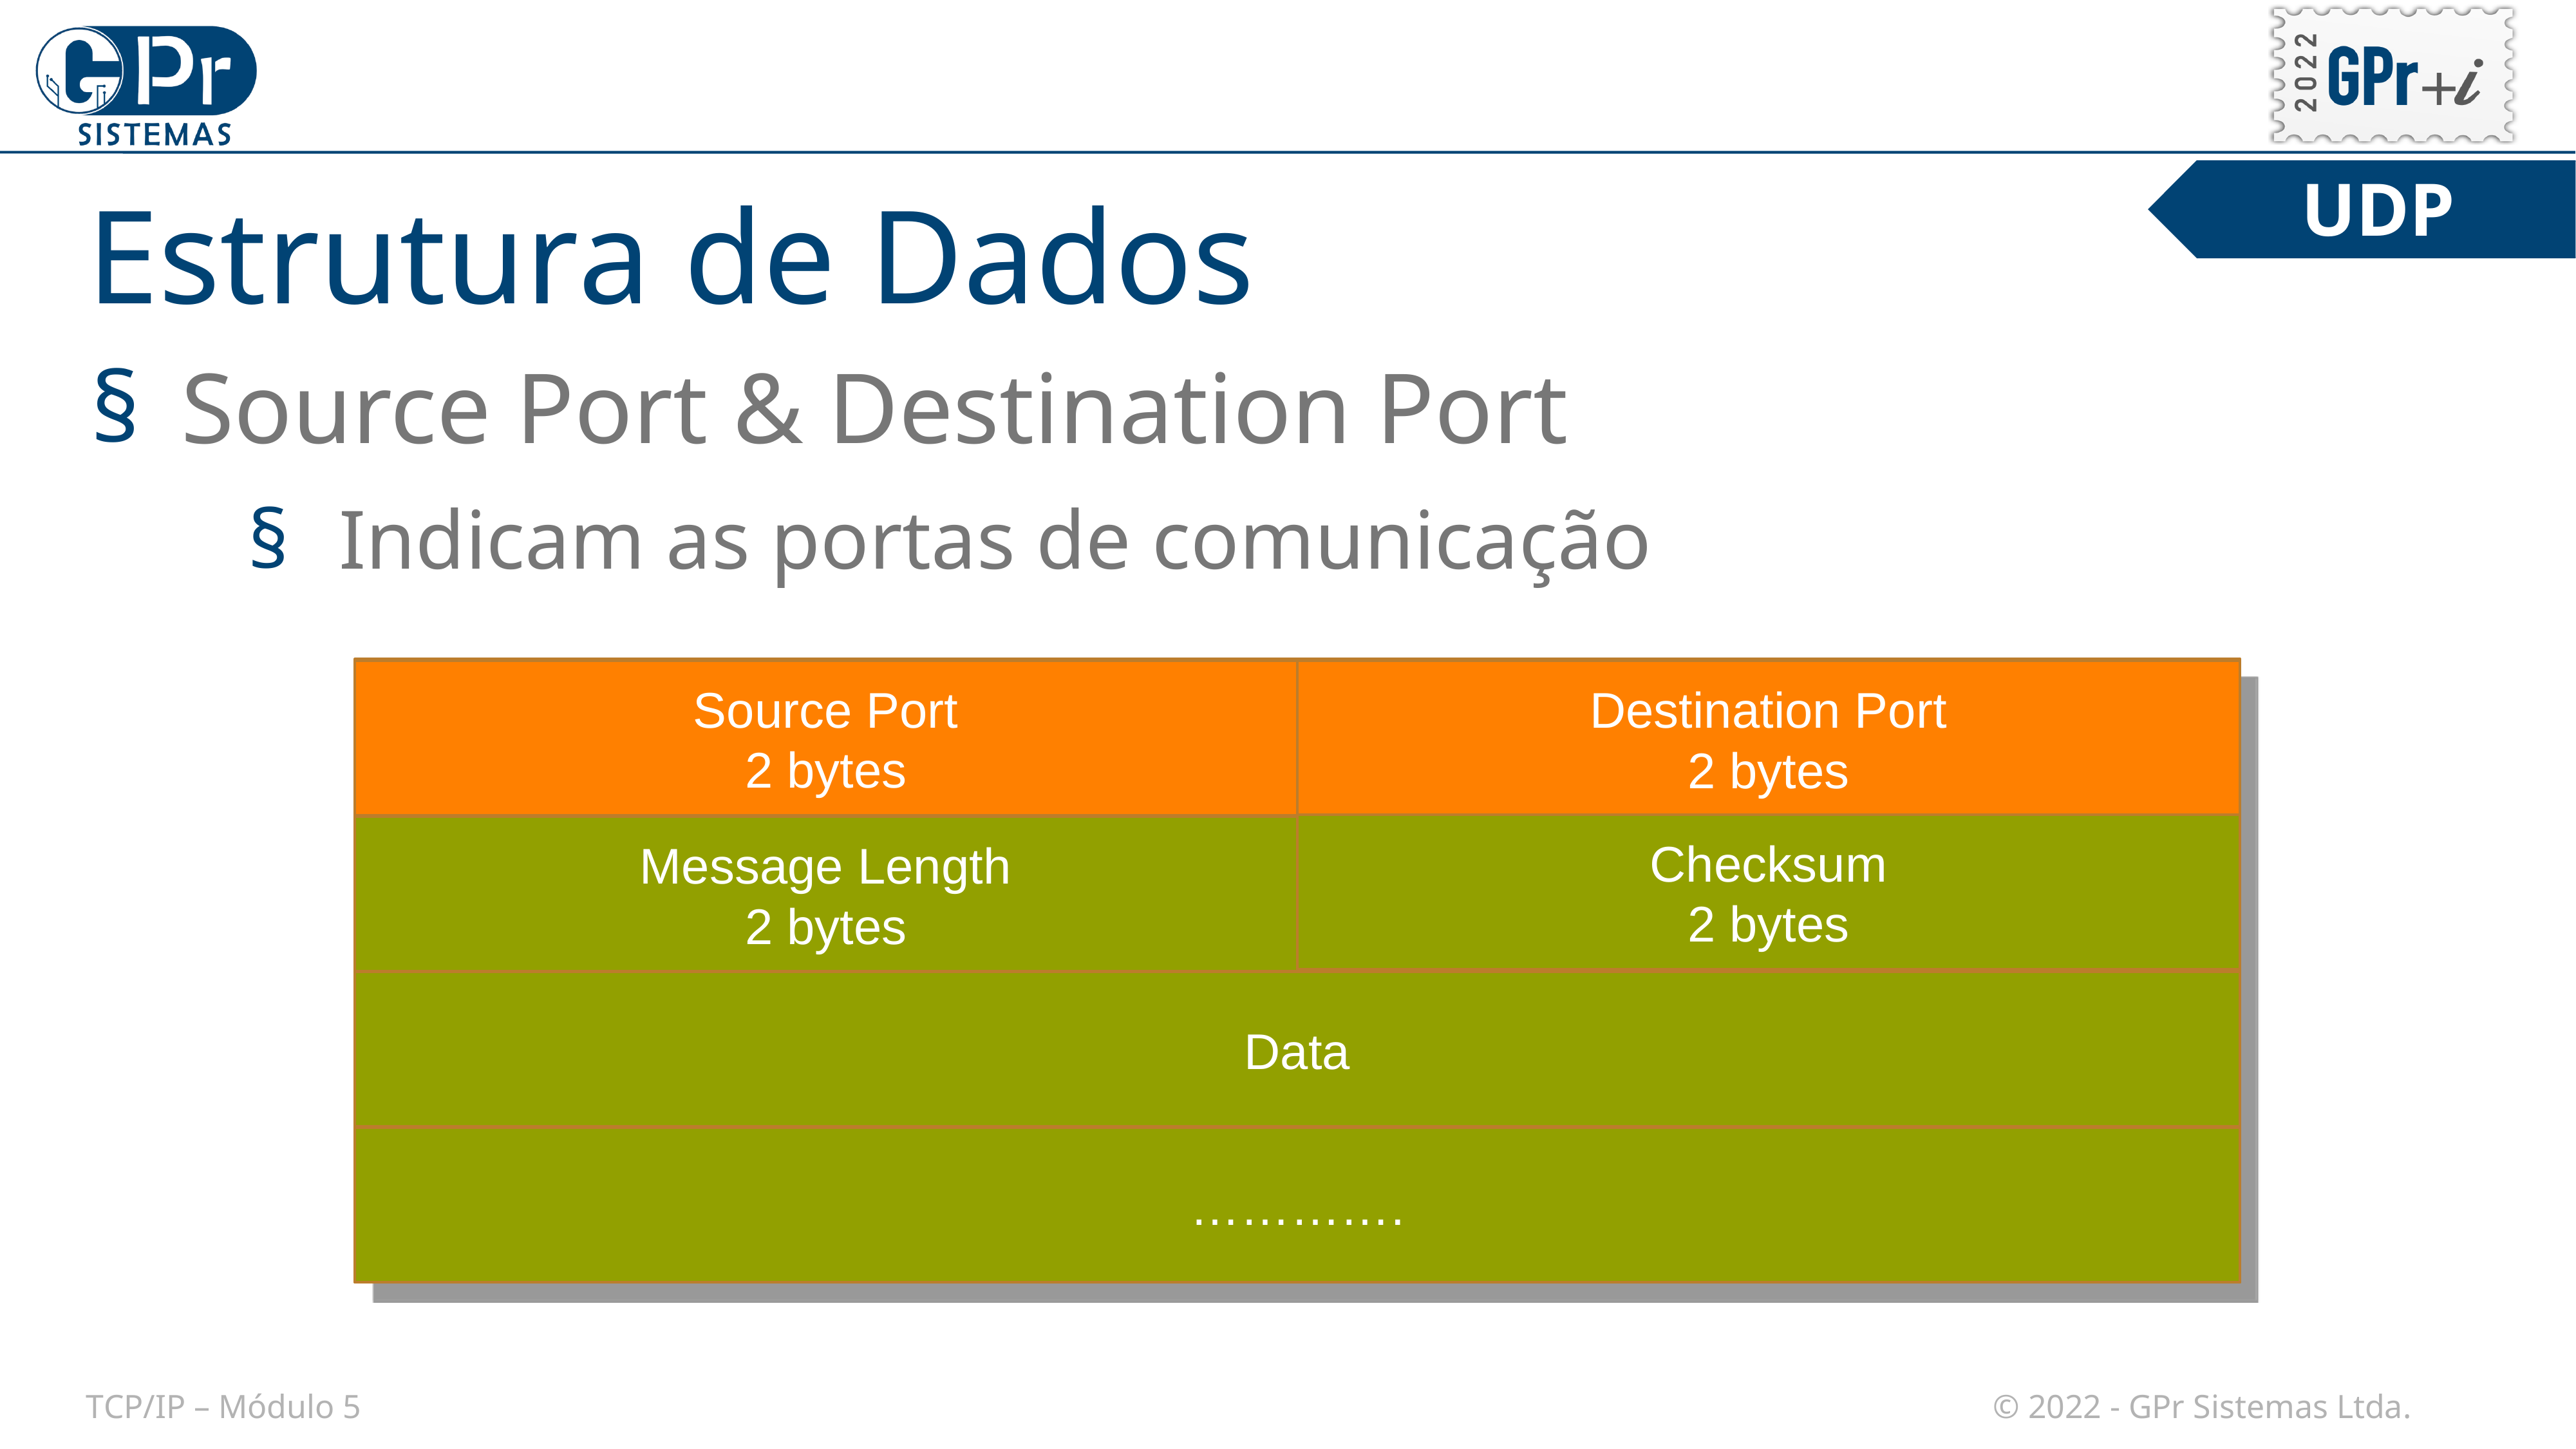

UDP
Estrutura de Dados
# Source Port & Destination Port
Indicam as portas de comunicação
Source Port
2 bytes
Destination Port
2 bytes
Checksum
2 bytes
Message Length
2 bytes
Data
………….